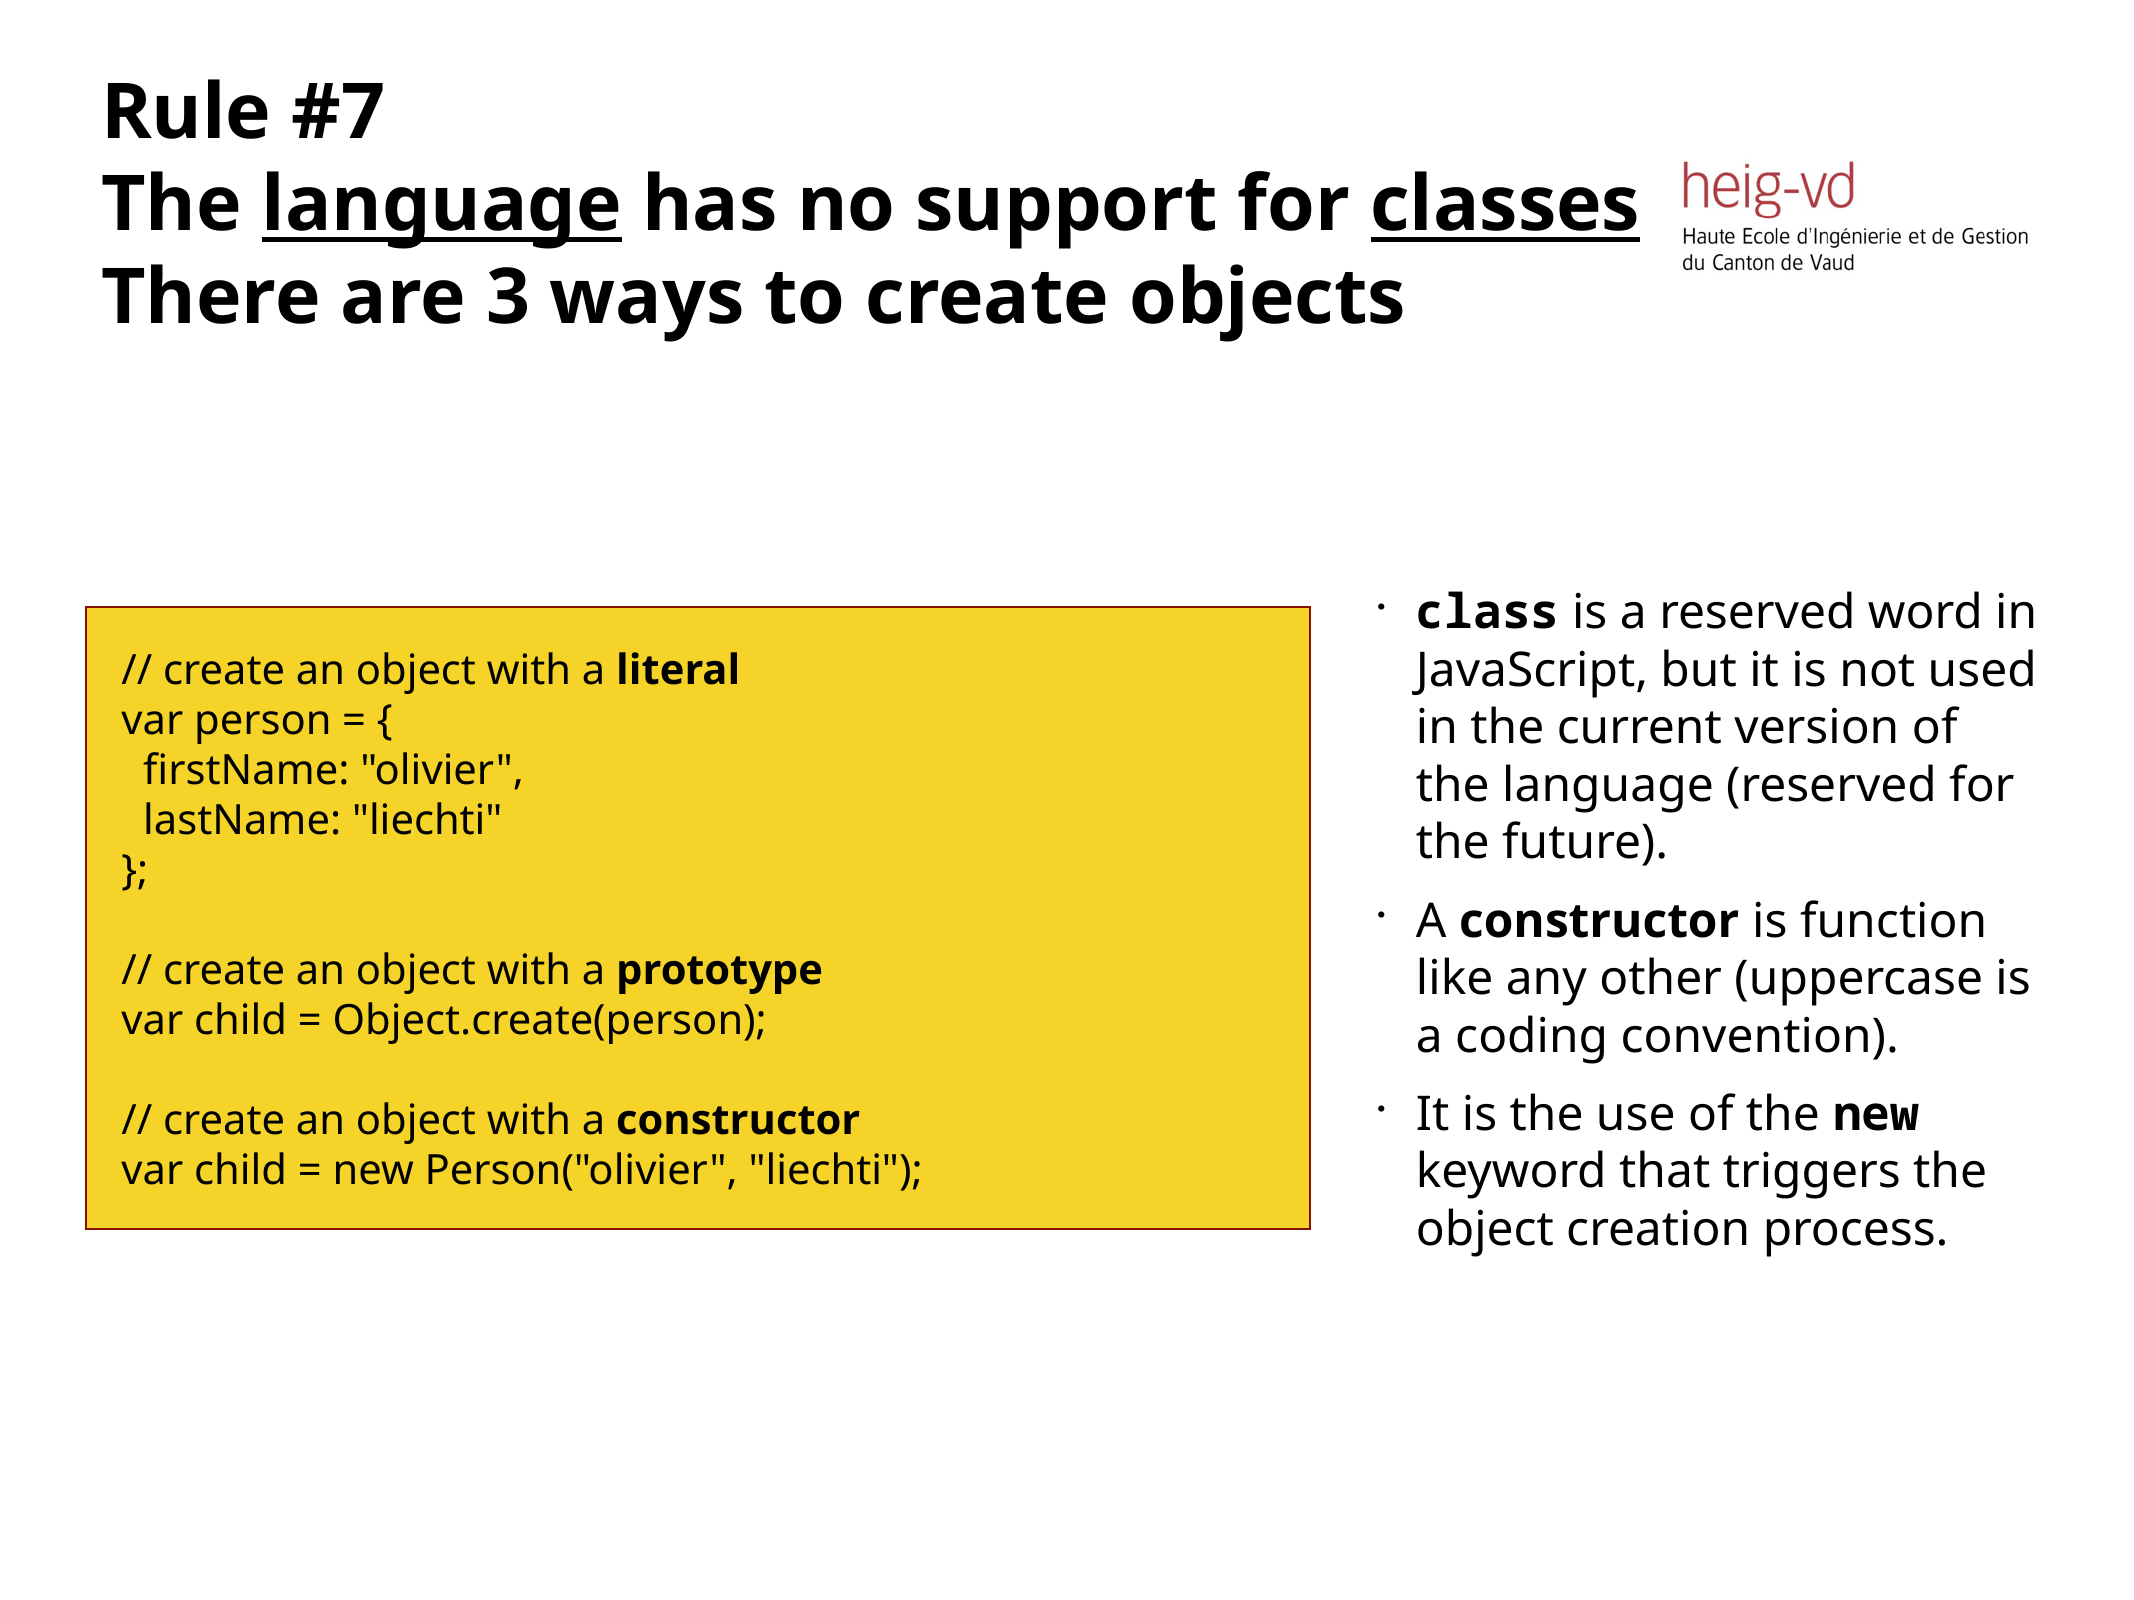

Rule #7
The language has no support for classes
There are 3 ways to create objects
class is a reserved word in JavaScript, but it is not used in the current version of the language (reserved for the future).
A constructor is function like any other (uppercase is a coding convention).
It is the use of the new keyword that triggers the object creation process.
// create an object with a literal
var person = {
 firstName: "olivier",
 lastName: "liechti"
};
// create an object with a prototype
var child = Object.create(person);
// create an object with a constructor
var child = new Person("olivier", "liechti");